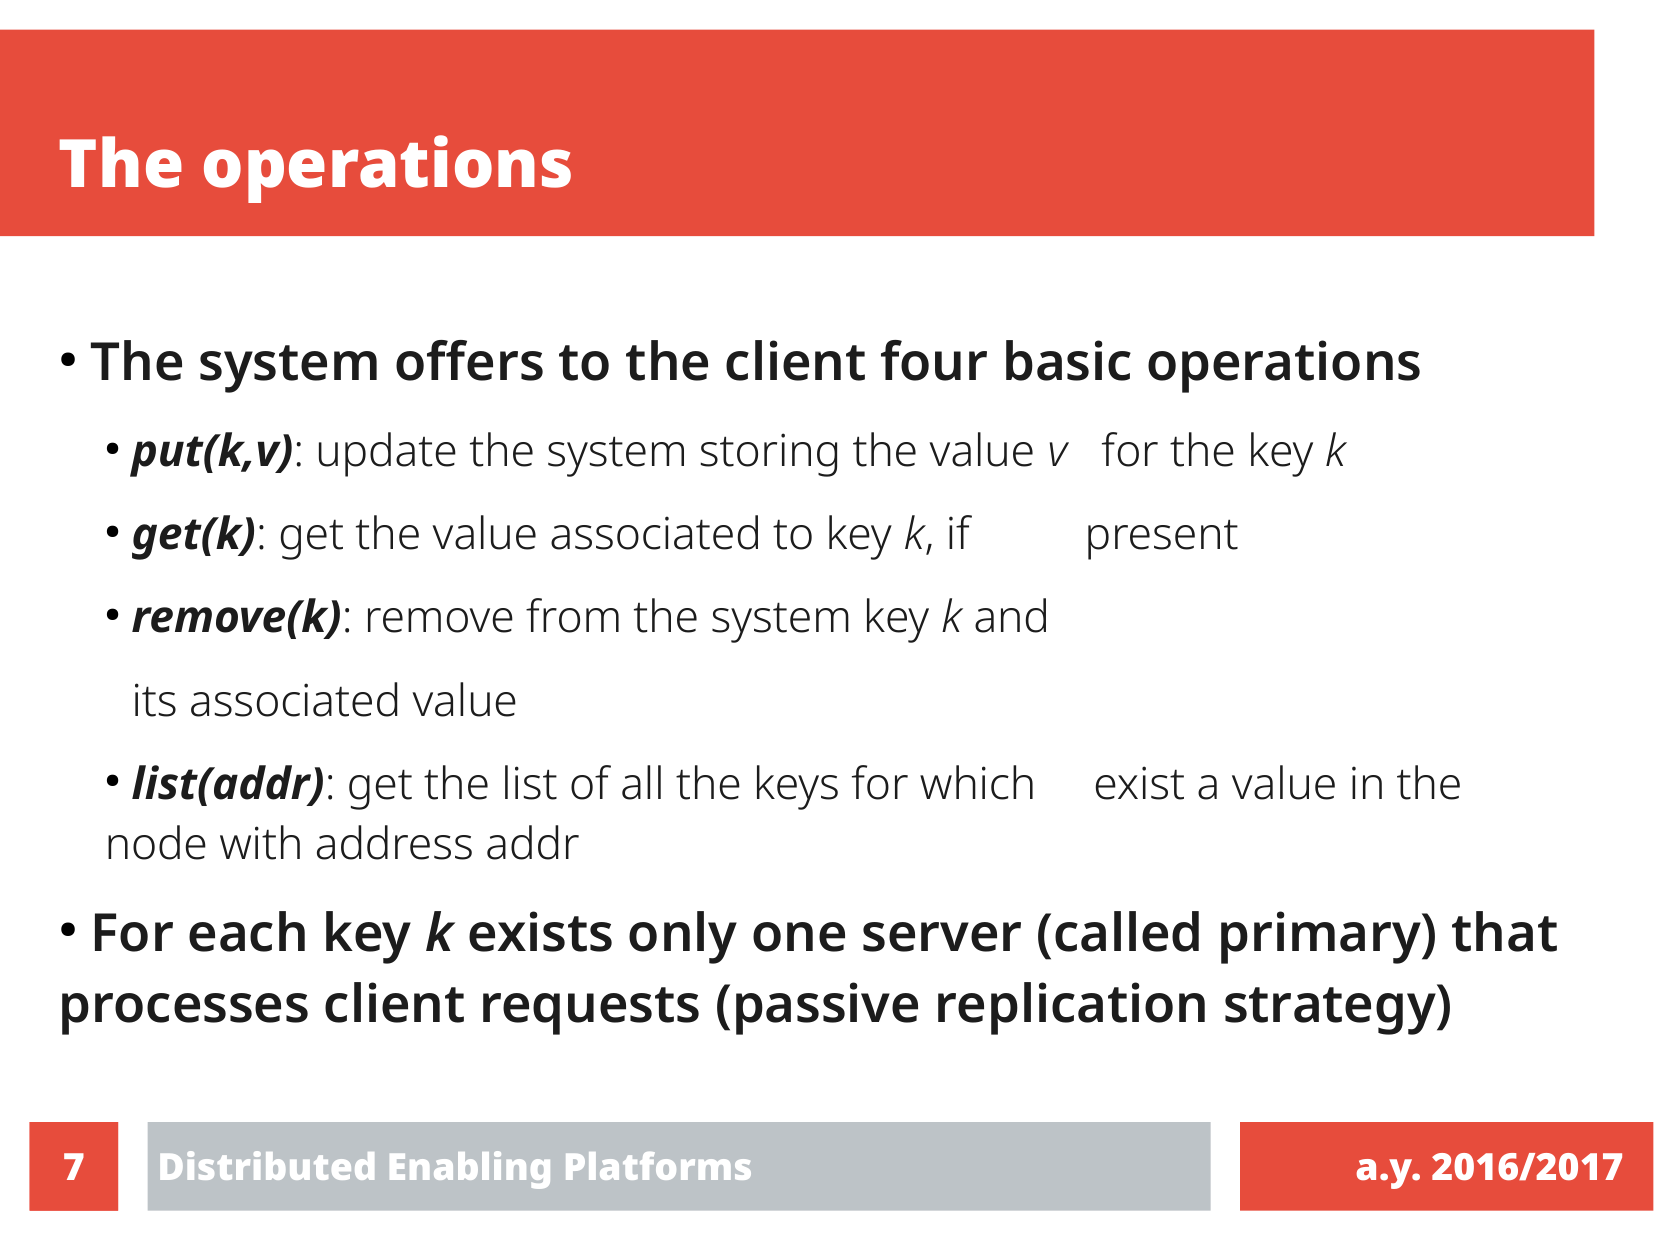

# The operations
 The system offers to the client four basic operations
 put(k,v): update the system storing the value v for the key k
 get(k): get the value associated to key k, if present
 remove(k): remove from the system key k and
 its associated value
 list(addr): get the list of all the keys for which exist a value in the node with address addr
 For each key k exists only one server (called primary) that processes client requests (passive replication strategy)
7
Distributed Enabling Platforms
a.y. 2016/2017